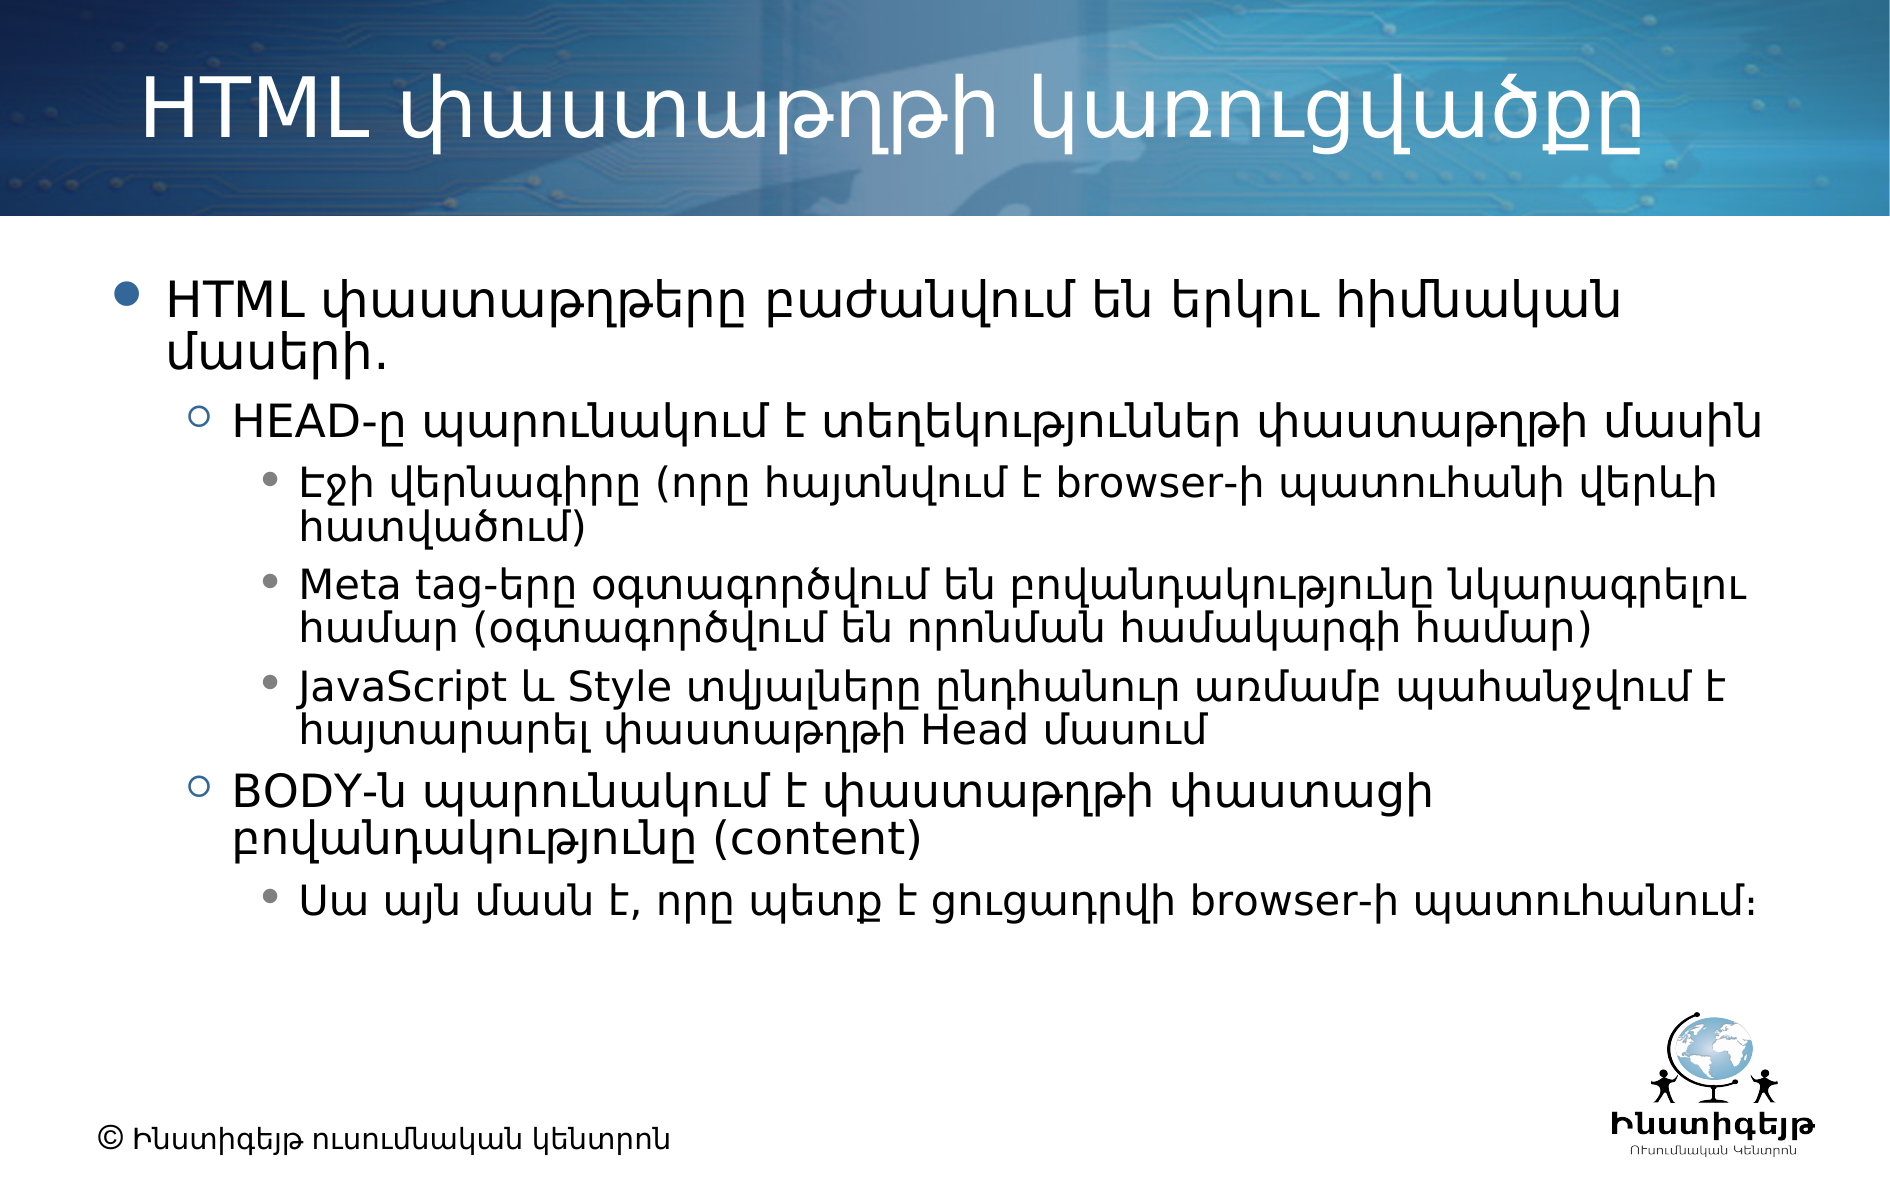

HTML փաստաթղթի կառուցվածքը
# HTML փաստաթղթերը բաժանվում են երկու հիմնական մասերի․
HEAD-ը պարունակում է տեղեկություններ փաստաթղթի մասին
Էջի վերնագիրը (որը հայտնվում է browser-ի պատուհանի վերևի հատվածում)
Meta tag-երը օգտագործվում են բովանդակությունը նկարագրելու համար (օգտագործվում են որոնման համակարգի համար)
JavaScript և Style տվյալները ընդհանուր առմամբ պահանջվում է հայտարարել փաստաթղթի Head մասում
BODY-ն պարունակում է փաստաթղթի փաստացի բովանդակությունը (content)
Սա այն մասն է, որը պետք է ցուցադրվի browser-ի պատուհանում։